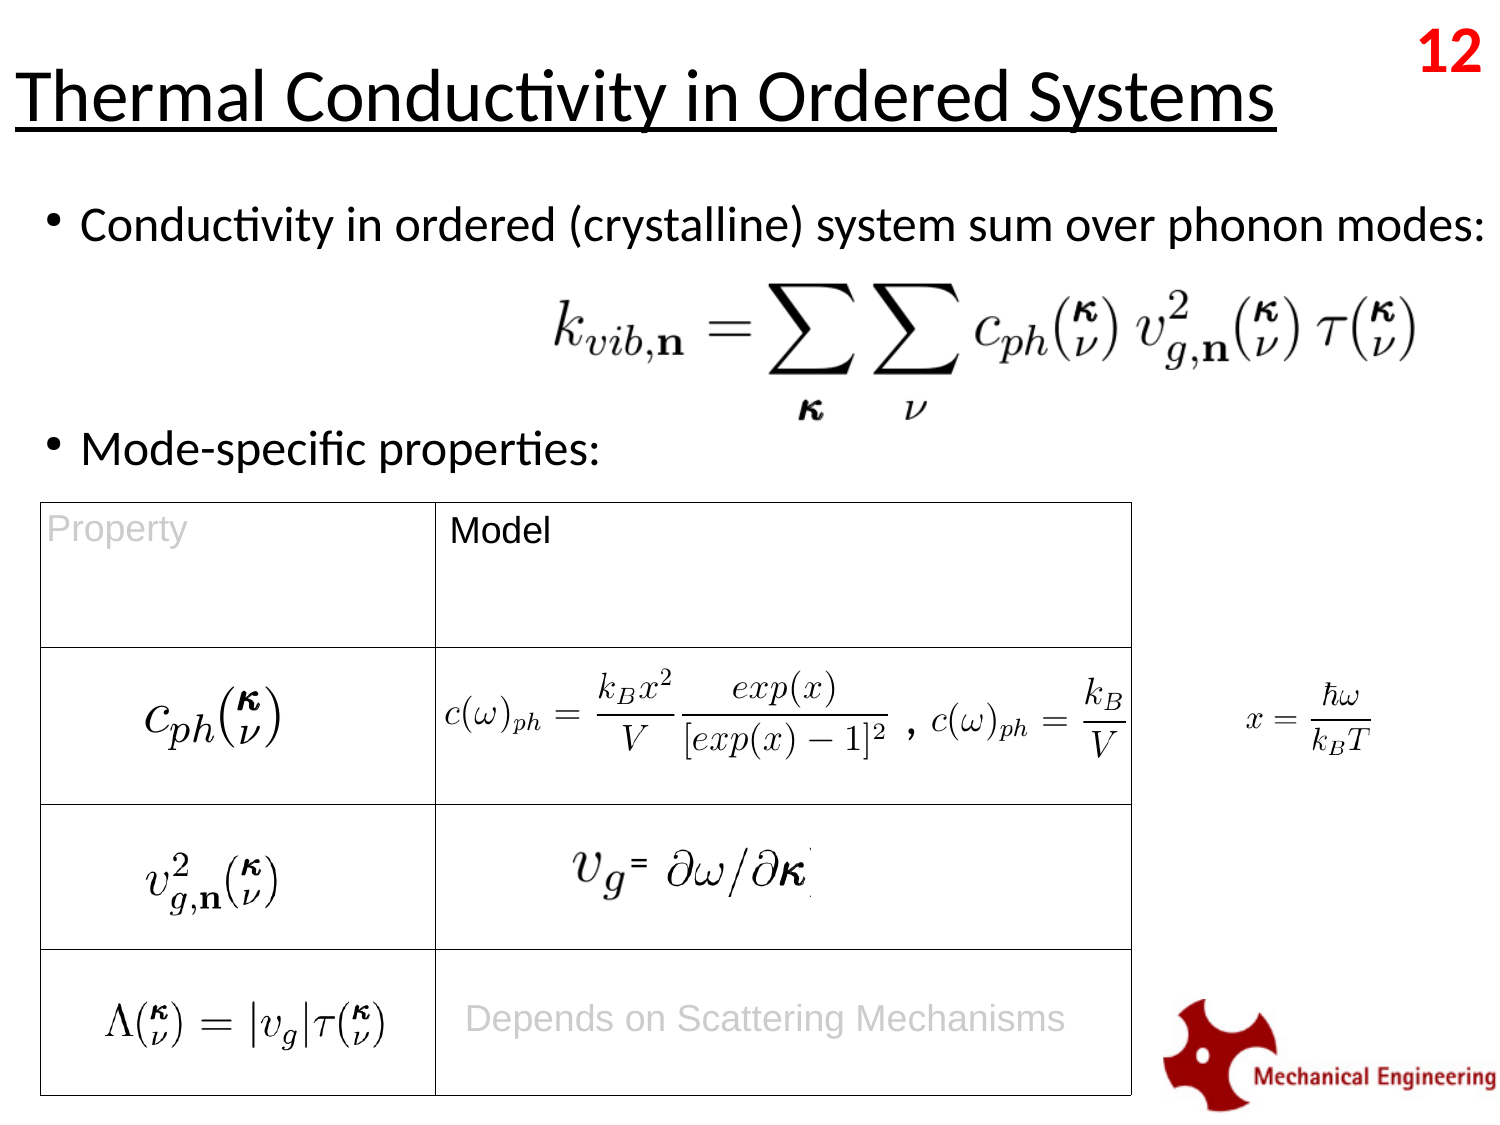

# Thermal Conductivity in Ordered Systems
12
Conductivity in ordered (crystalline) system sum over phonon modes:
Mode-specific properties:
| Property | Model |
| --- | --- |
| | |
| | |
| | |
,
=
Depends on Scattering Mechanisms